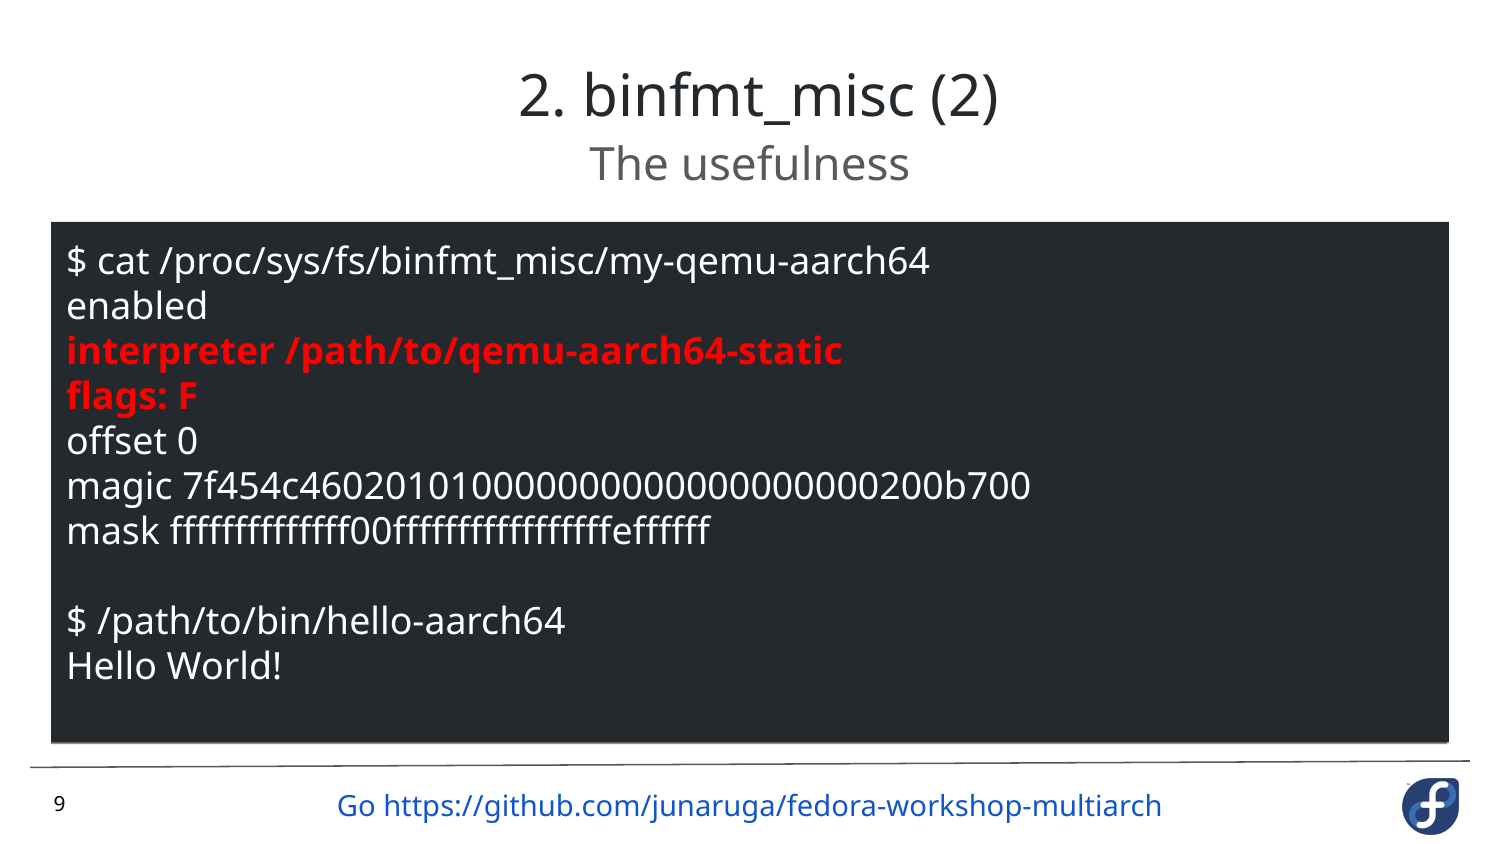

# 2. binfmt_misc (2)
The usefulness
$ cat /proc/sys/fs/binfmt_misc/my-qemu-aarch64
enabled
interpreter /path/to/qemu-aarch64-static
flags: F
offset 0
magic 7f454c460201010000000000000000000200b700
mask ffffffffffffff00fffffffffffffffffeffffff
$ /path/to/bin/hello-aarch64
Hello World!
Go https://github.com/junaruga/fedora-workshop-multiarch